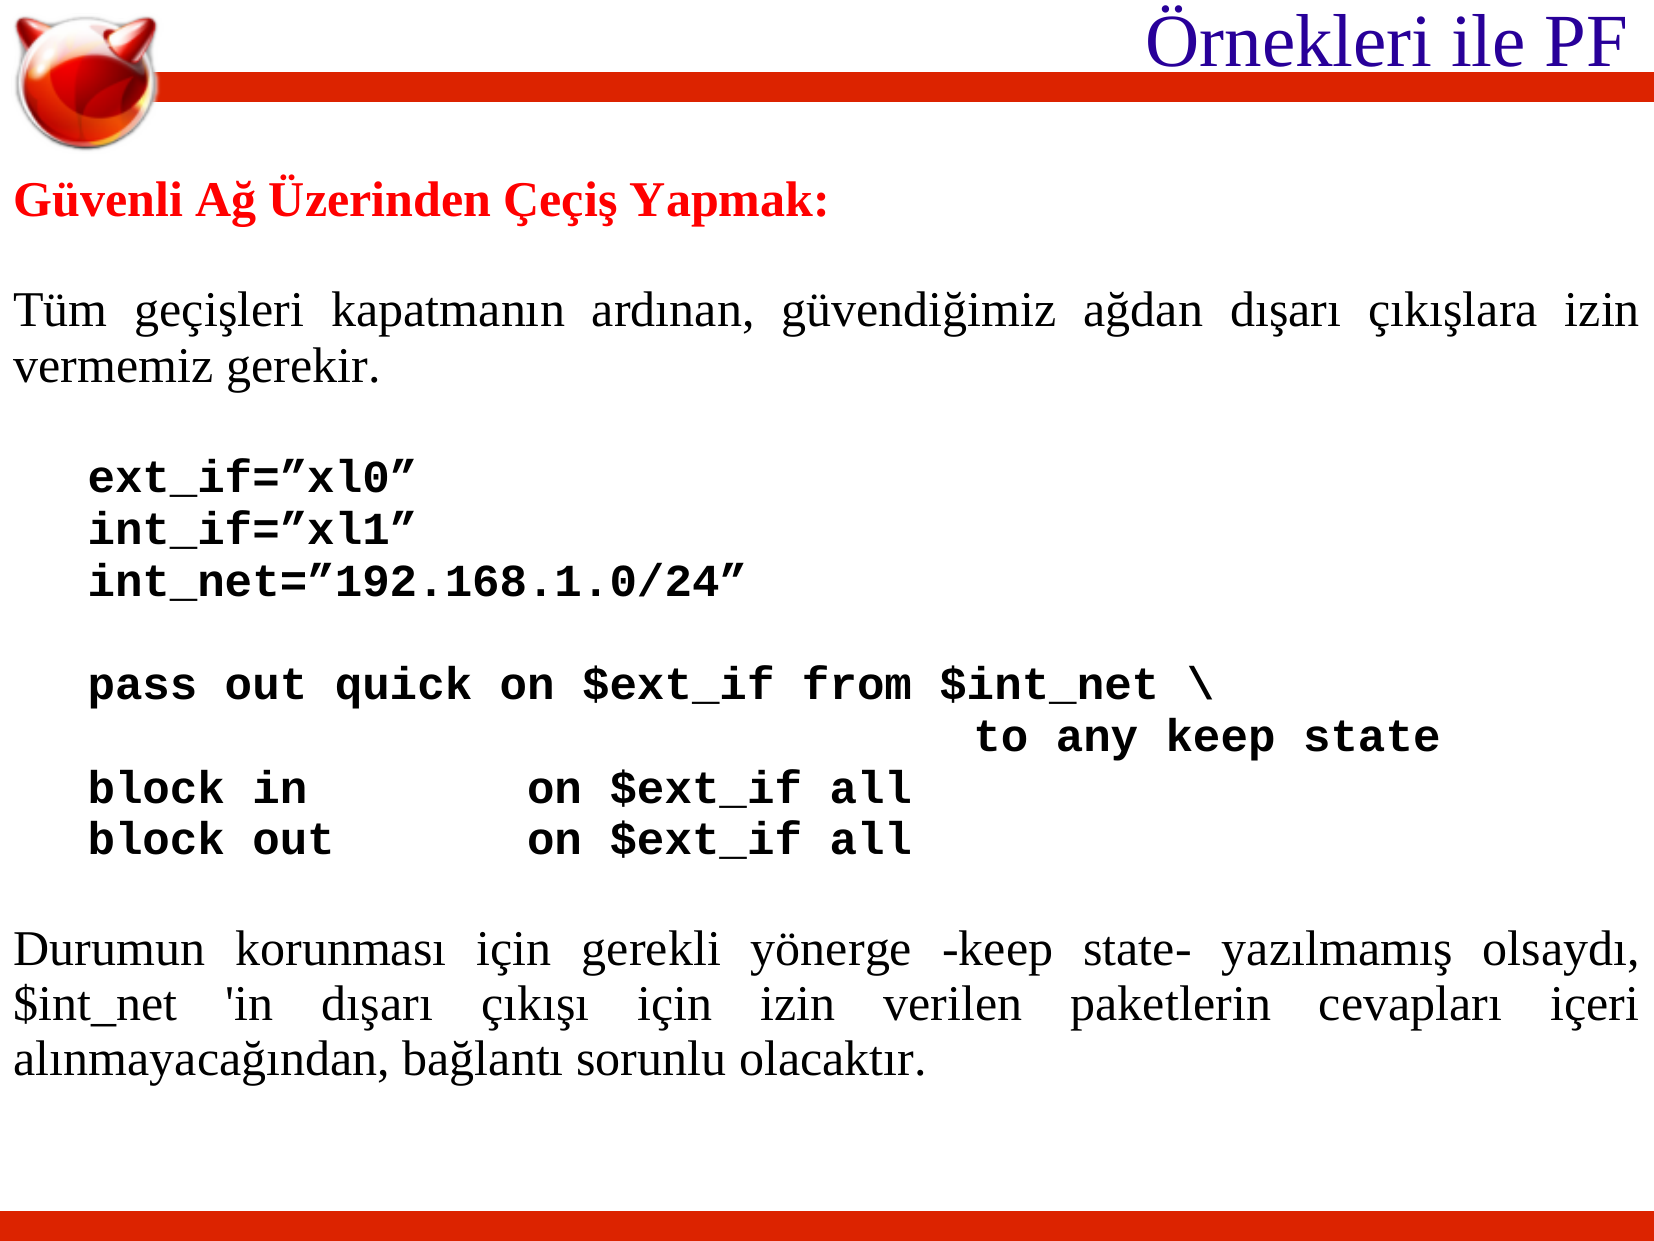

Örnekleri ile PF
Güvenli Ağ Üzerinden Çeçiş Yapmak:
Tüm geçişleri kapatmanın ardınan, güvendiğimiz ağdan dışarı çıkışlara izin vermemiz gerekir.
	ext_if=”xl0”
	int_if=”xl1”
	int_net=”192.168.1.0/24”
	pass out quick on $ext_if from $int_net \
													to any keep state
	block in on $ext_if all
	block out on $ext_if all
Durumun korunması için gerekli yönerge -keep state- yazılmamış olsaydı, $int_net 'in dışarı çıkışı için izin verilen paketlerin cevapları içeri alınmayacağından, bağlantı sorunlu olacaktır.